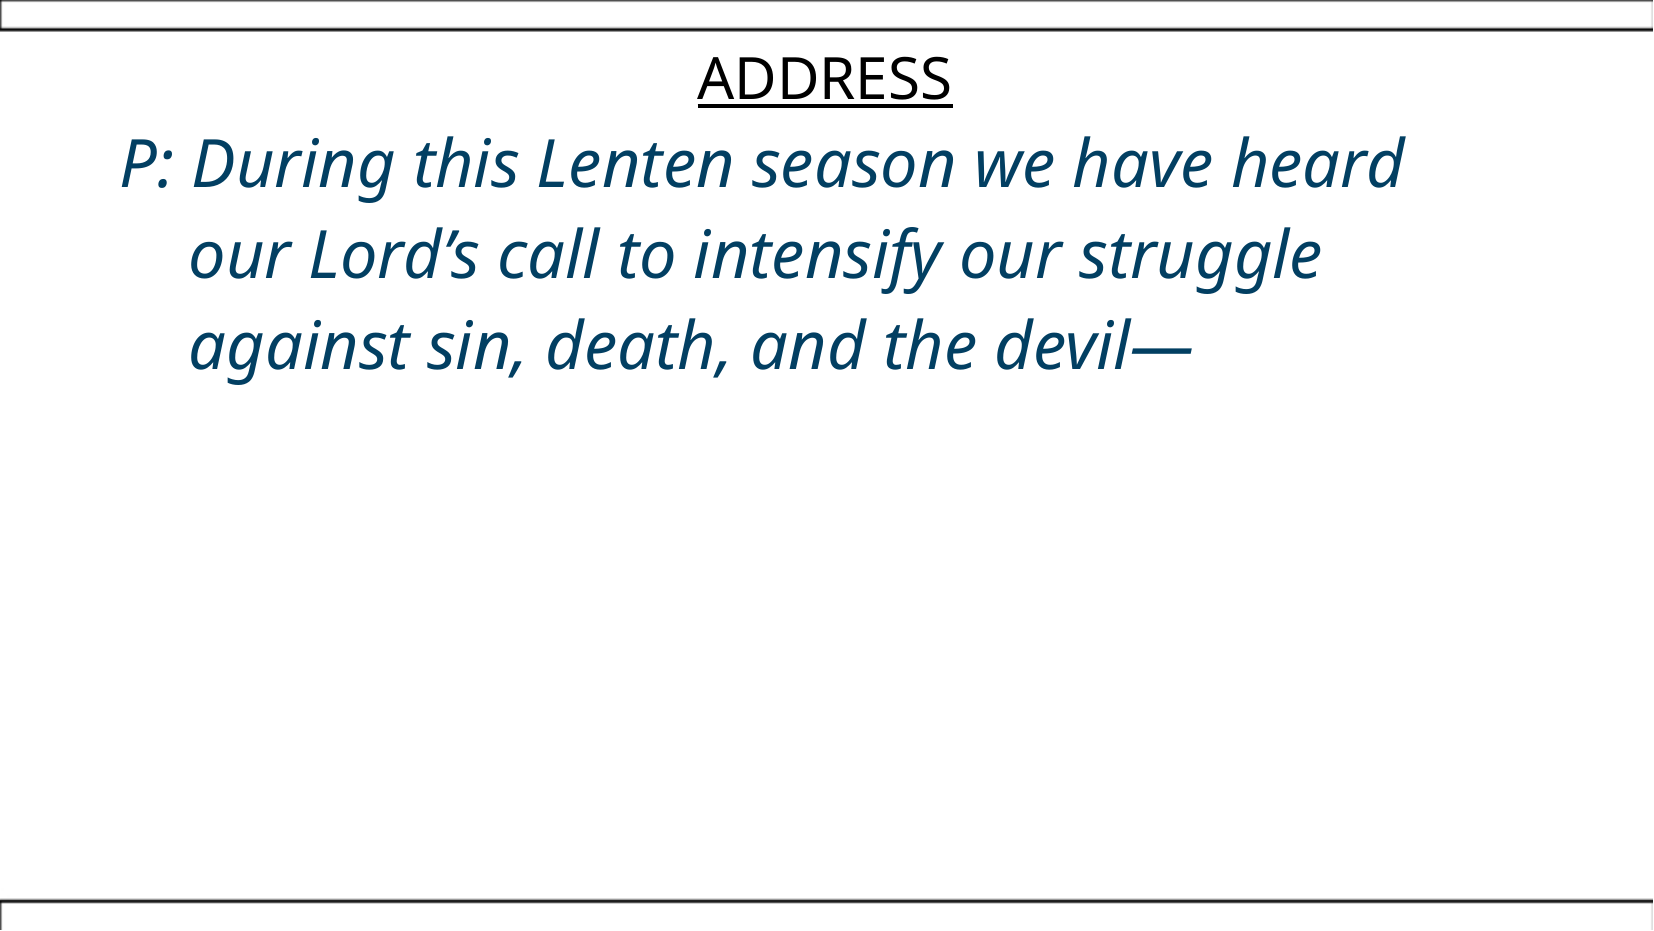

ADDRESS
P: During this Lenten season we have heard
 our Lord’s call to intensify our struggle
 against sin, death, and the devil—